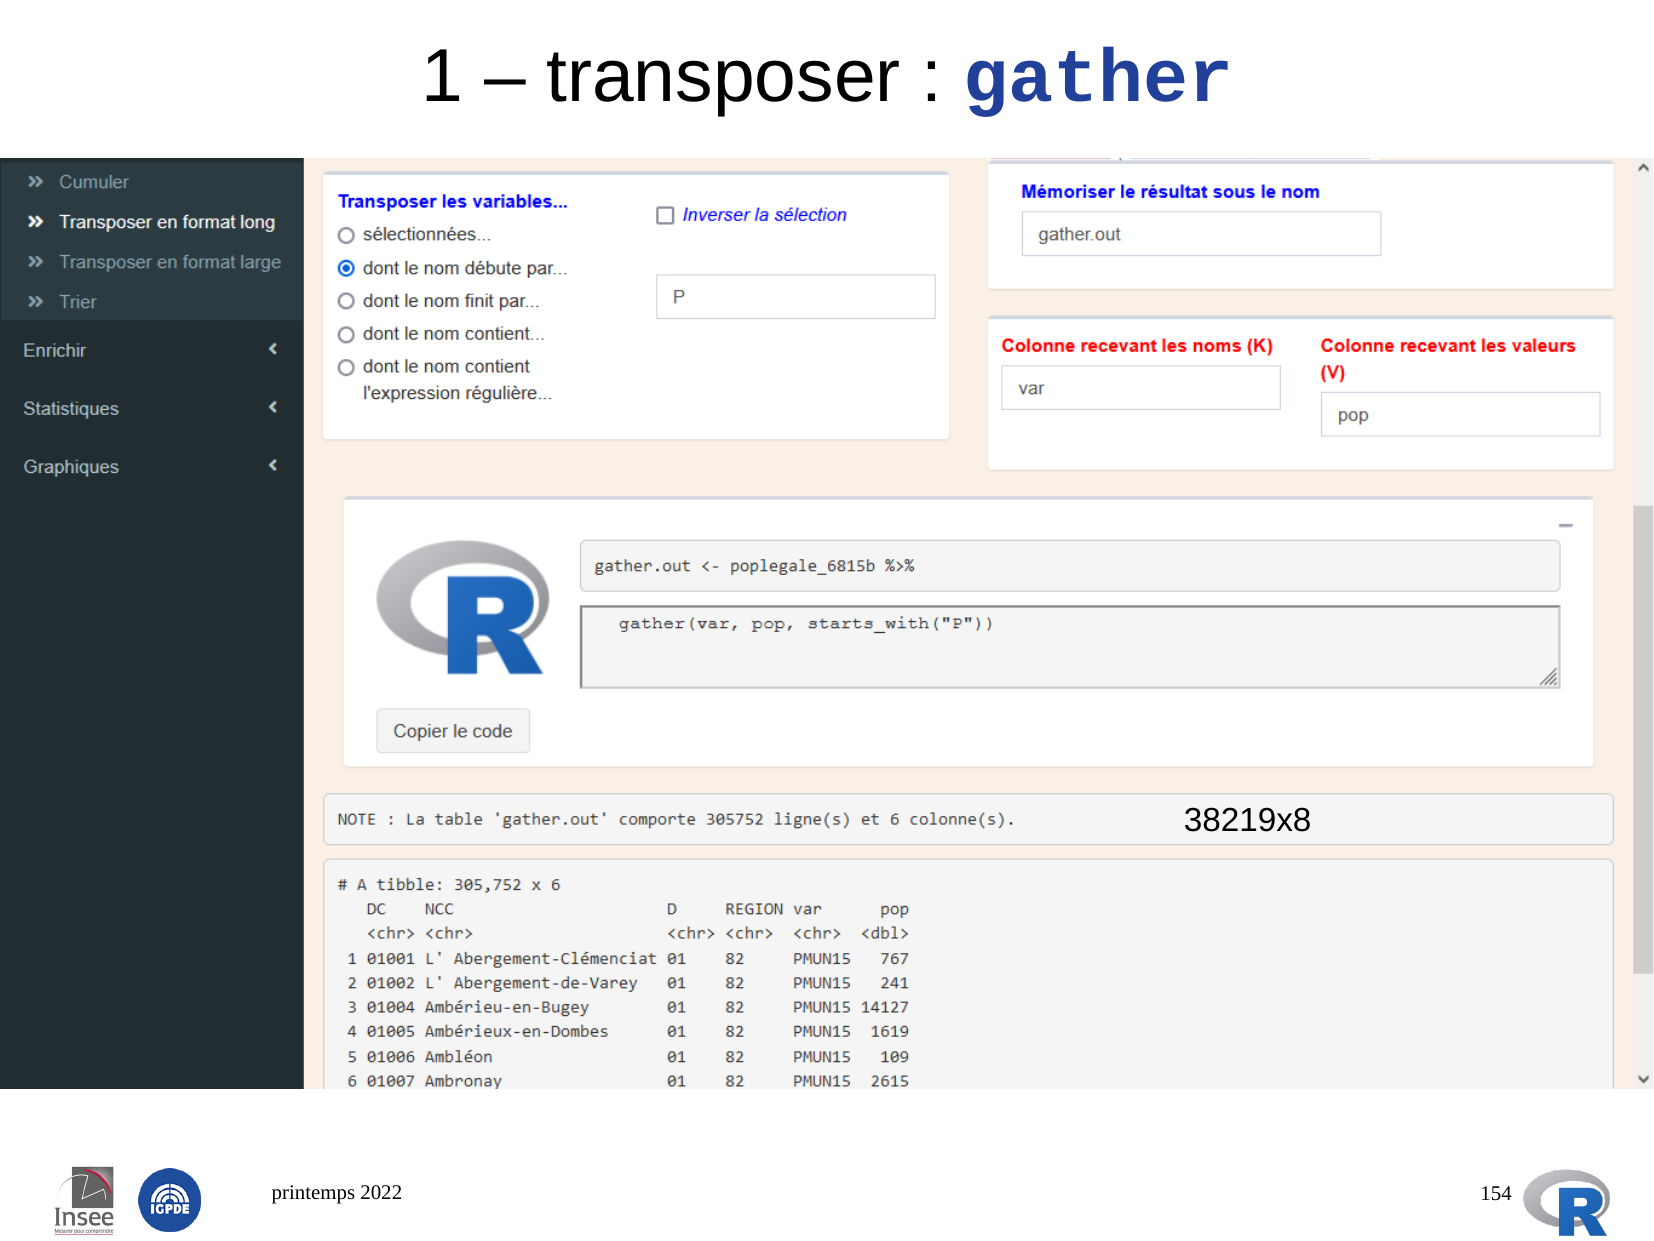

# 1 – transposer : gather
38219x8
printemps 2022
154